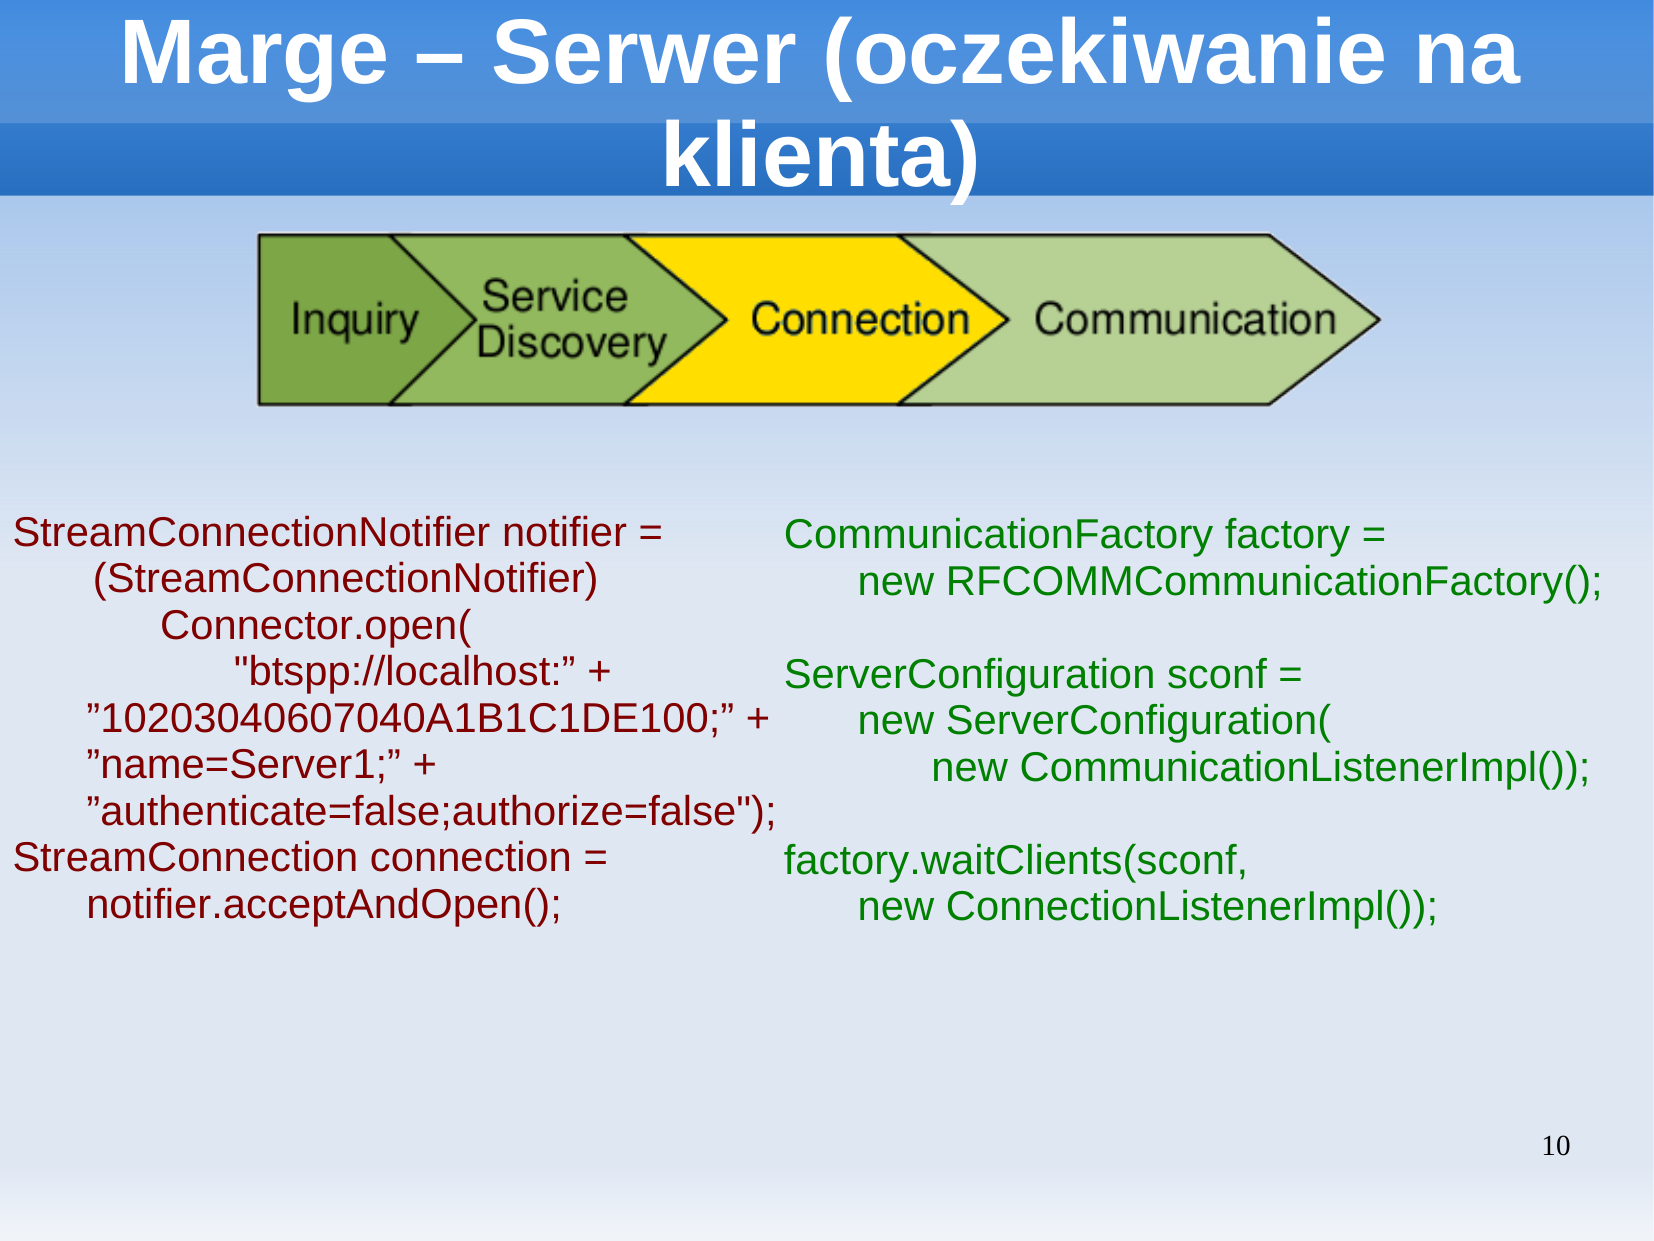

# Marge – Serwer (oczekiwanie na klienta)
StreamConnectionNotifier notifier =
 (StreamConnectionNotifier)
		Connector.open(
			"btspp://localhost:” +
	”10203040607040A1B1C1DE100;” +
	”name=Server1;” +
	”authenticate=false;authorize=false");
StreamConnection connection =
	notifier.acceptAndOpen();
CommunicationFactory factory =
	new RFCOMMCommunicationFactory();
ServerConfiguration sconf =
	new ServerConfiguration(
		new CommunicationListenerImpl());
factory.waitClients(sconf,
	new ConnectionListenerImpl());
10